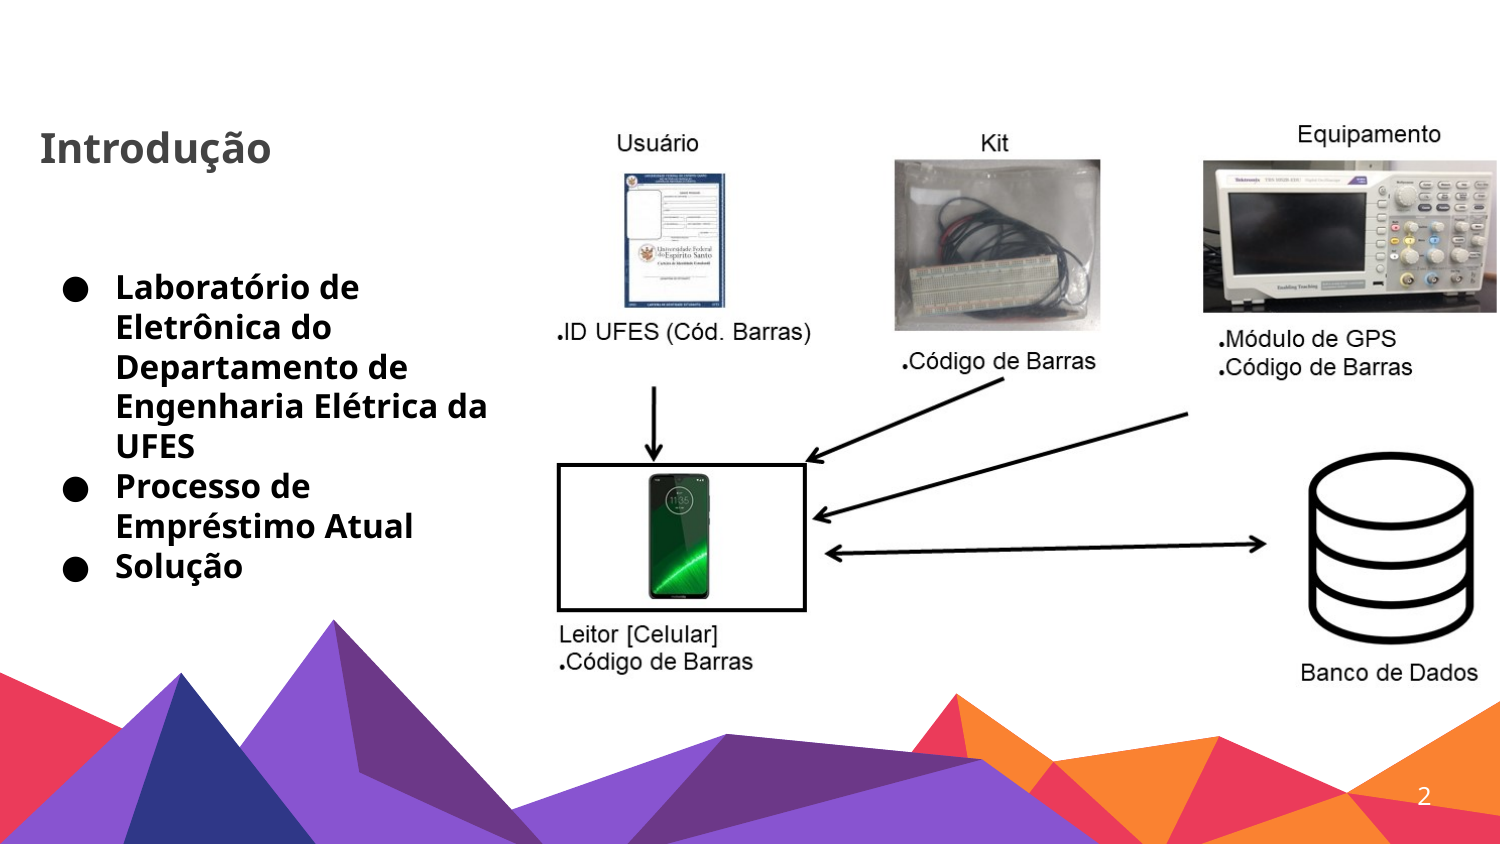

Introdução
# Laboratório de Eletrônica do Departamento de Engenharia Elétrica da UFES
Processo de Empréstimo Atual
Solução